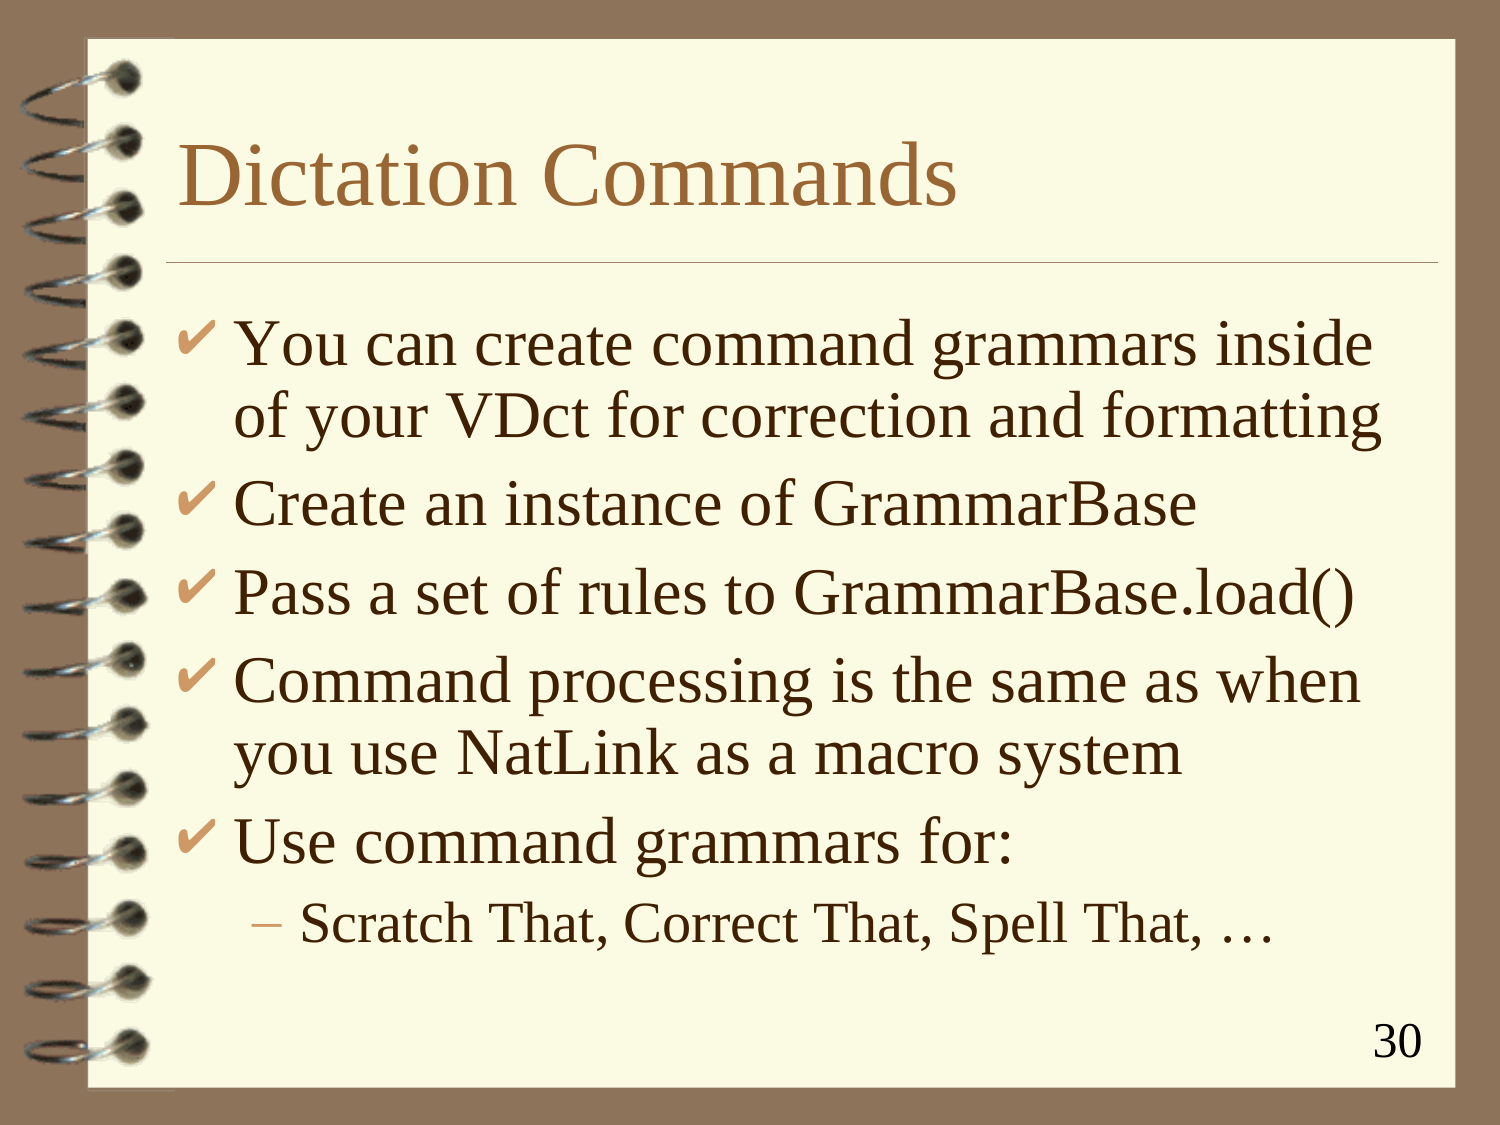

# Dictation Commands
You can create command grammars inside of your VDct for correction and formatting
Create an instance of GrammarBase
Pass a set of rules to GrammarBase.load()
Command processing is the same as when you use NatLink as a macro system
Use command grammars for:
Scratch That, Correct That, Spell That, …
30